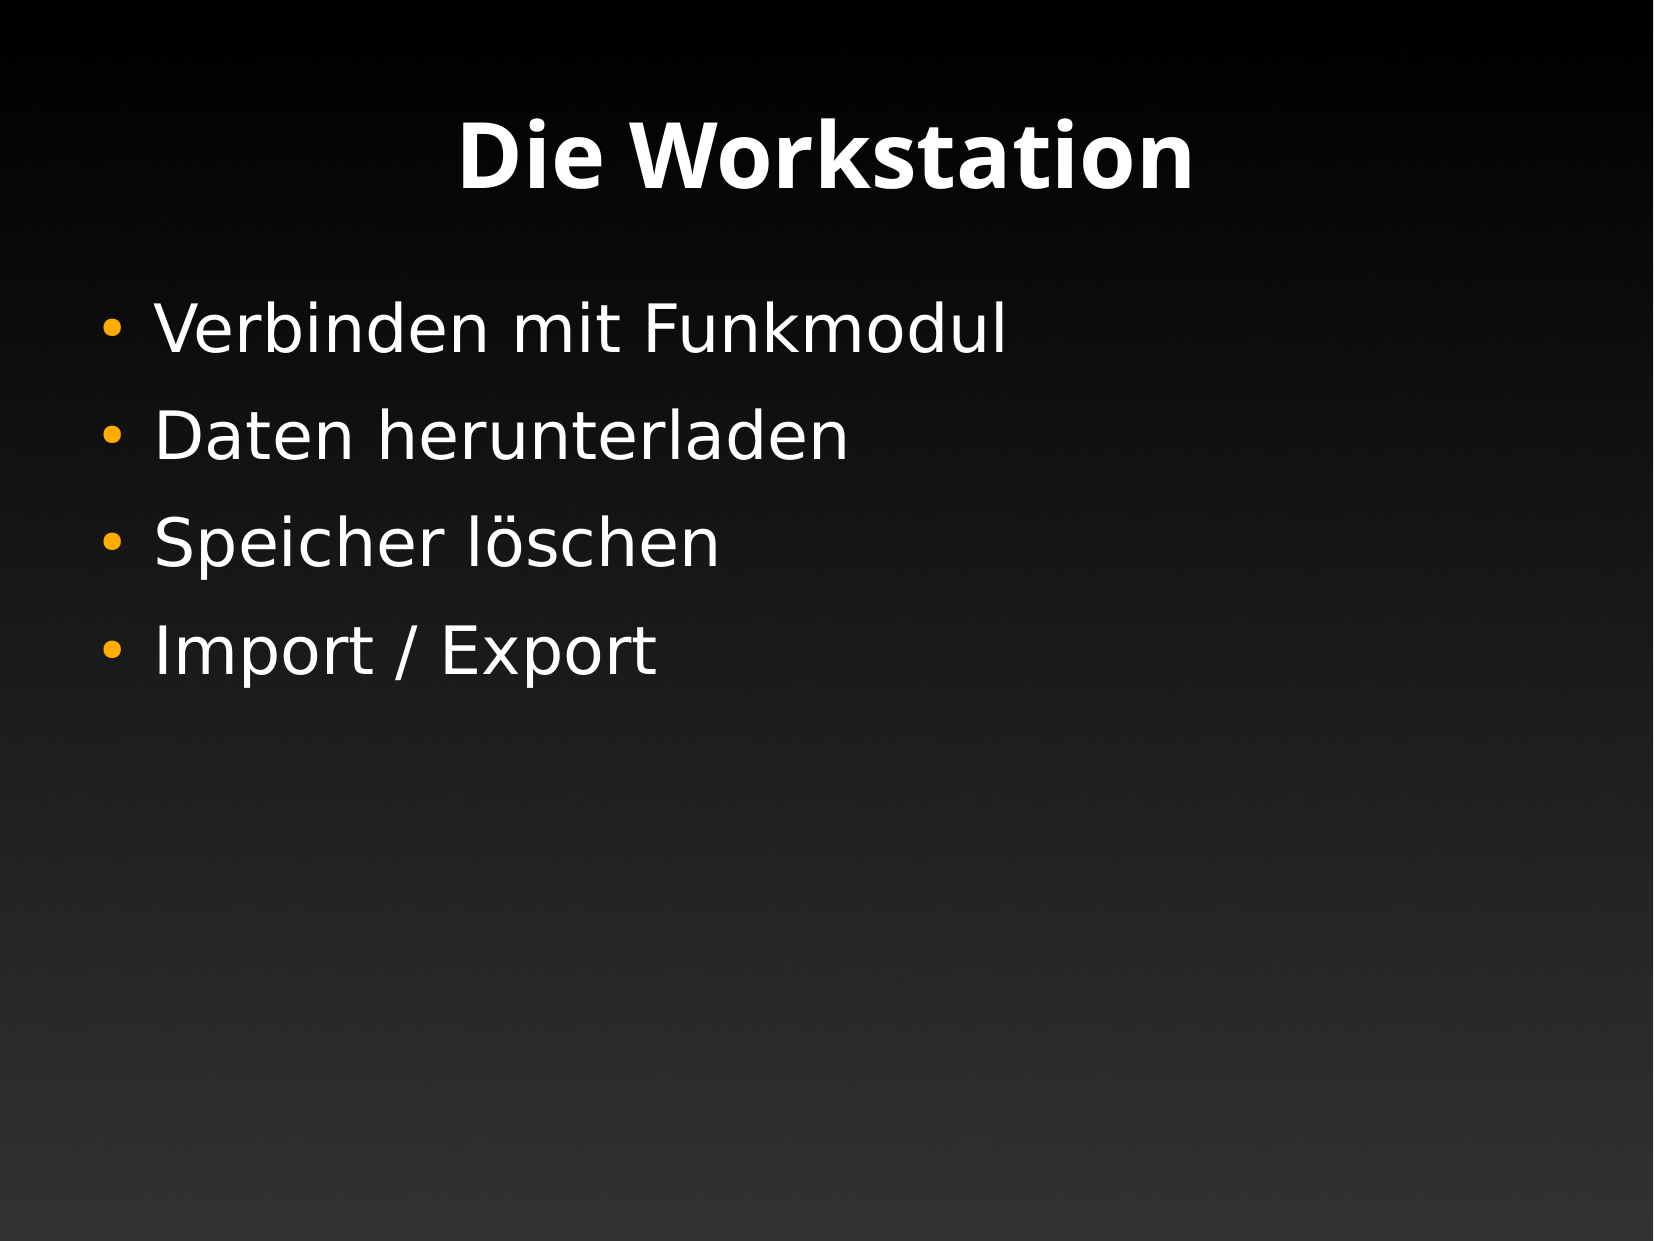

# Die Workstation
Verbinden mit Funkmodul
Daten herunterladen
Speicher löschen
Import / Export